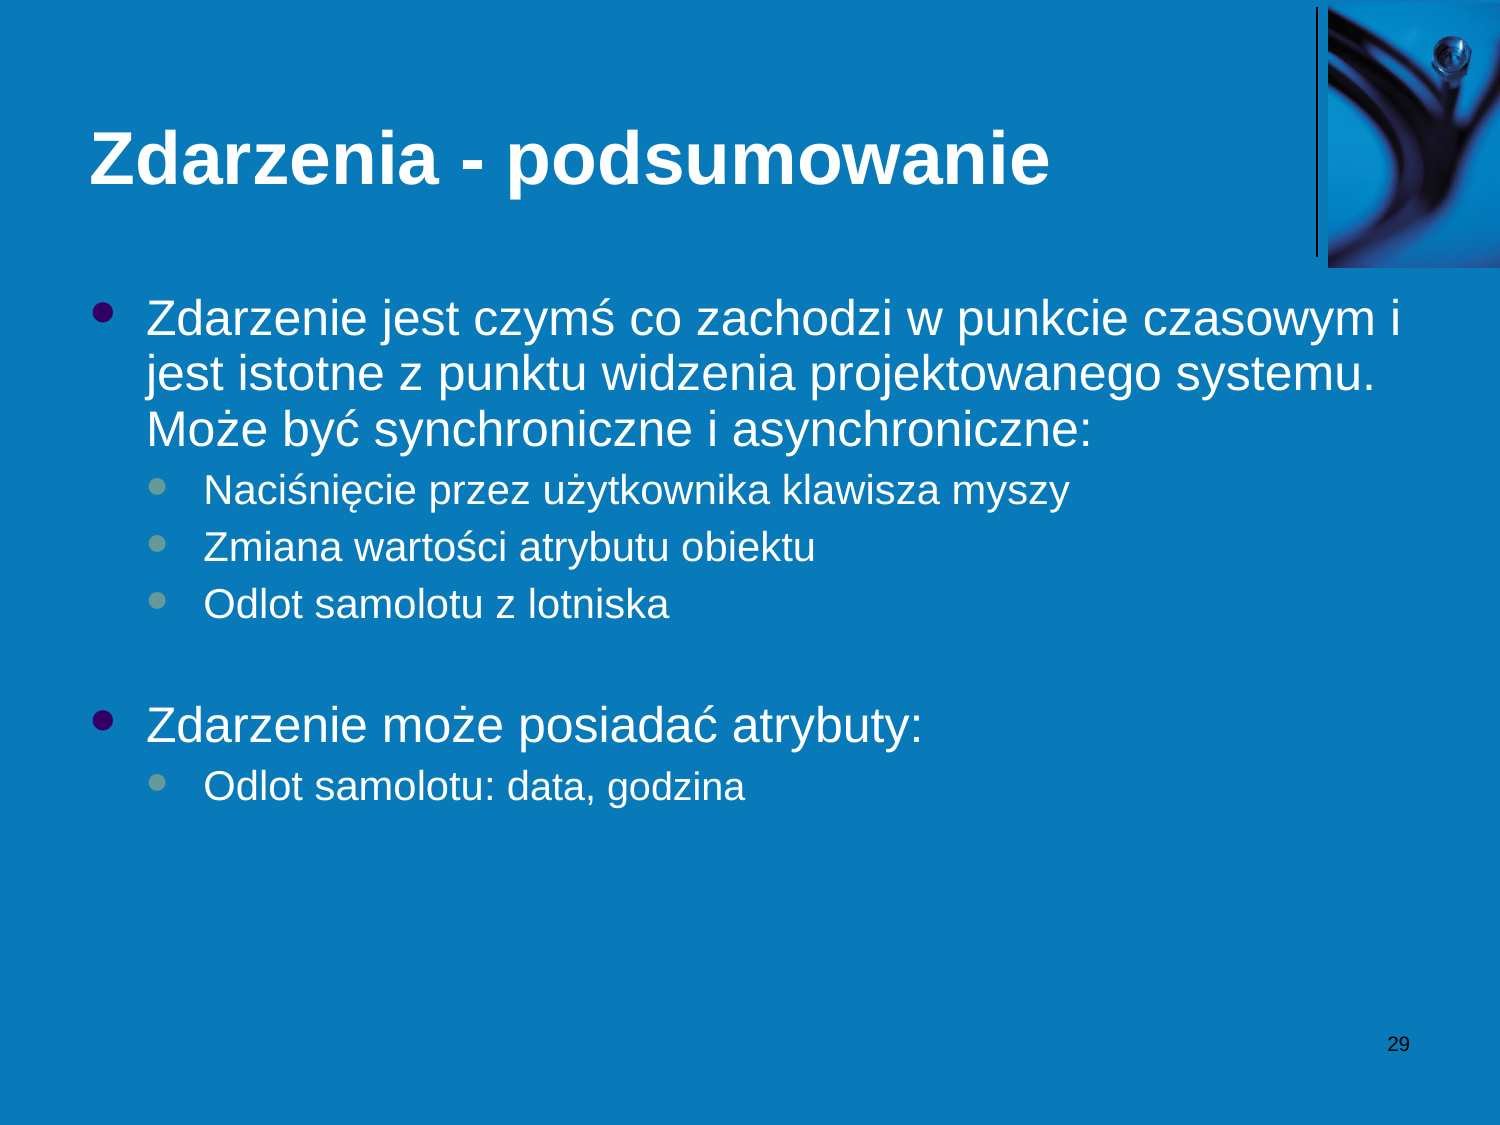

# Zdarzenia - podsumowanie
Zdarzenie jest czymś co zachodzi w punkcie czasowym i jest istotne z punktu widzenia projektowanego systemu. Może być synchroniczne i asynchroniczne:
Naciśnięcie przez użytkownika klawisza myszy
Zmiana wartości atrybutu obiektu
Odlot samolotu z lotniska
Zdarzenie może posiadać atrybuty:
Odlot samolotu: data, godzina
29